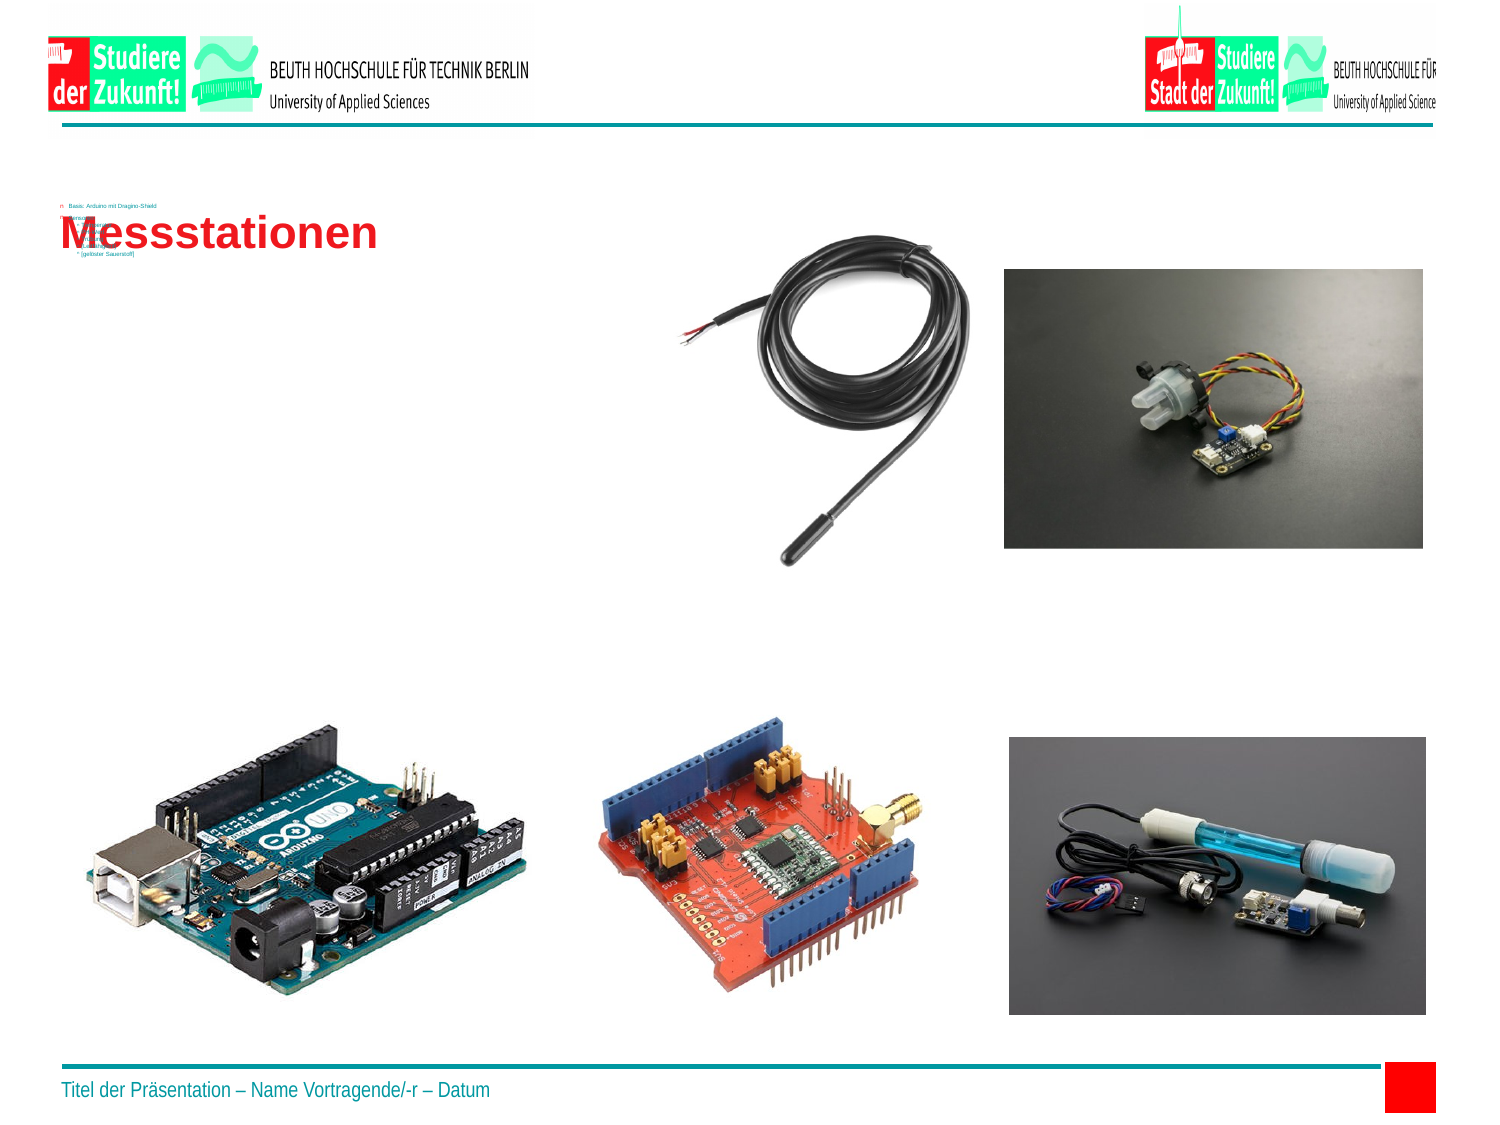

# Messstationen
Basis: Arduino mit Dragino-Shield
Sensoren:
Temperatur
PH-Wert
Trübung
[Leitfähigkeit]
[gelöster Sauerstoff]
Titel der Präsentation – Name Vortragende/-r – Datum